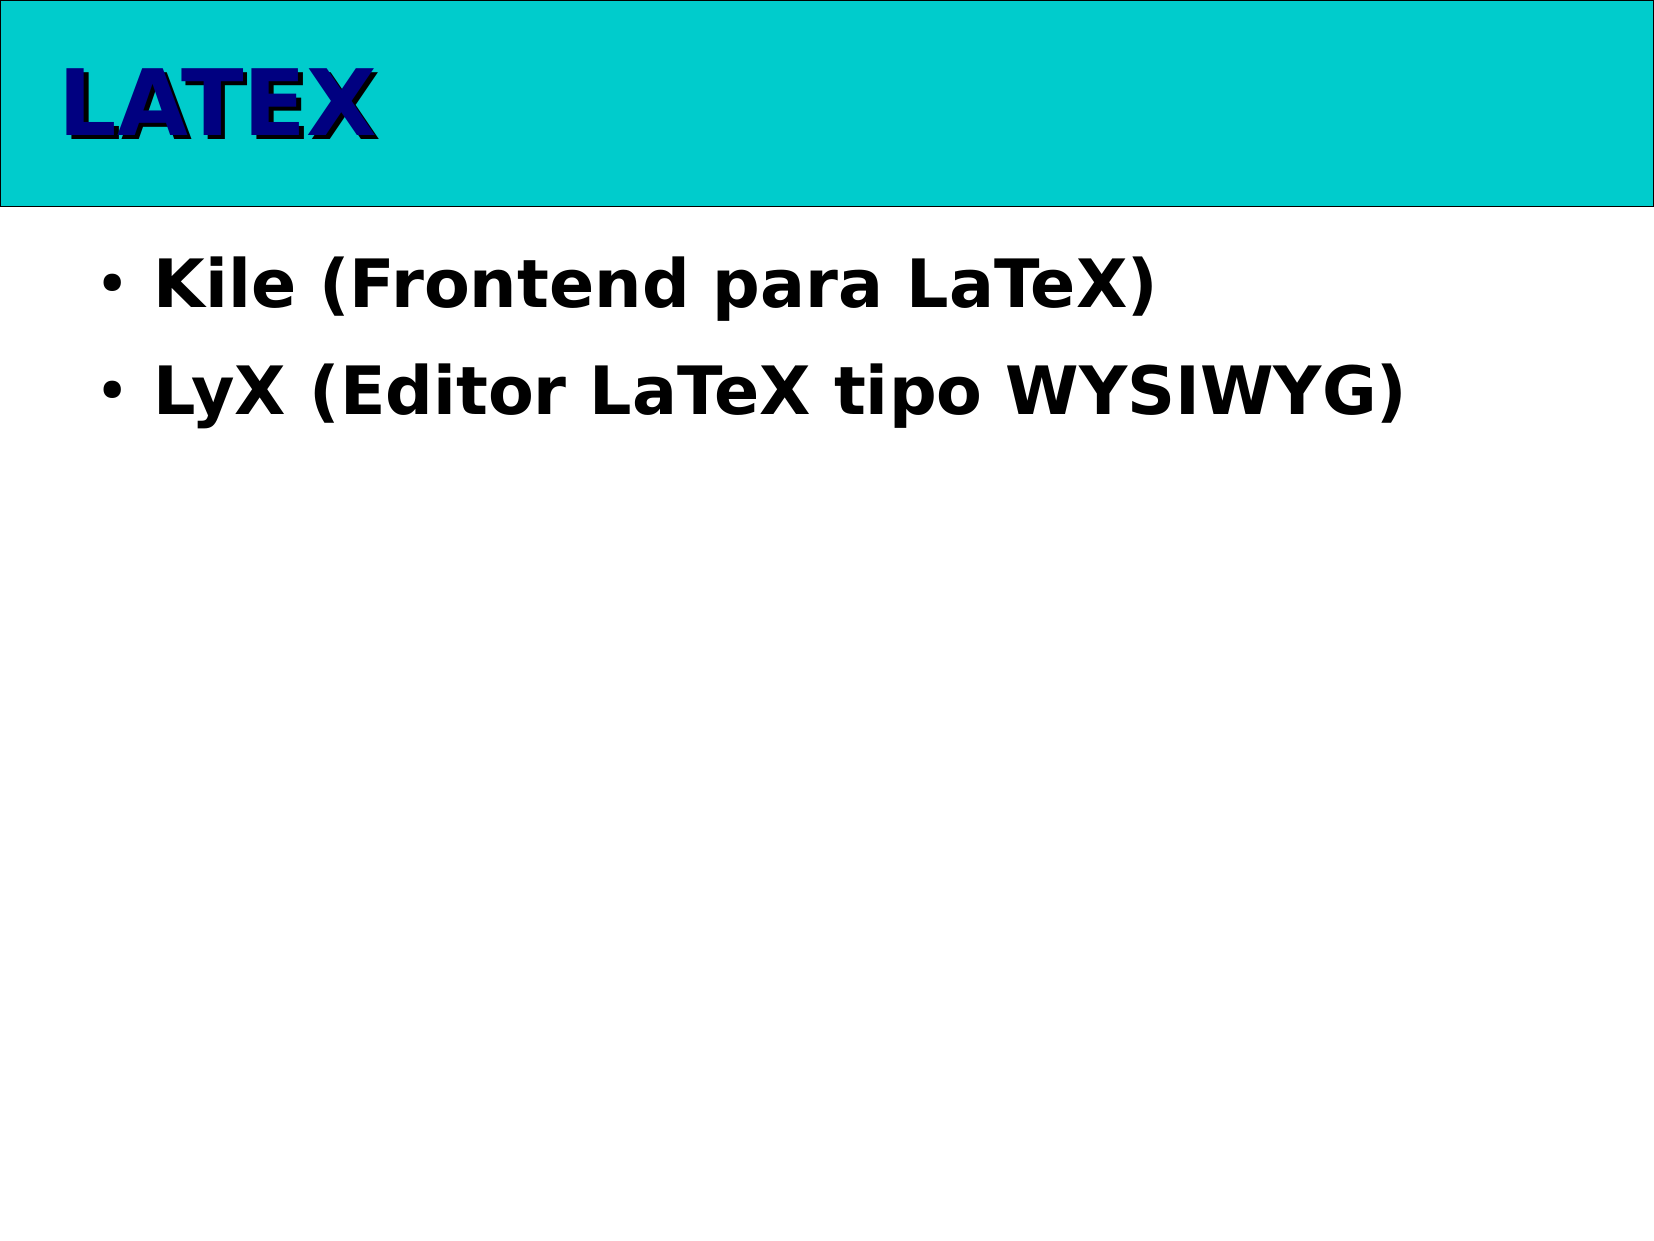

# LATEX
Kile (Frontend para LaTeX)
LyX (Editor LaTeX tipo WYSIWYG)